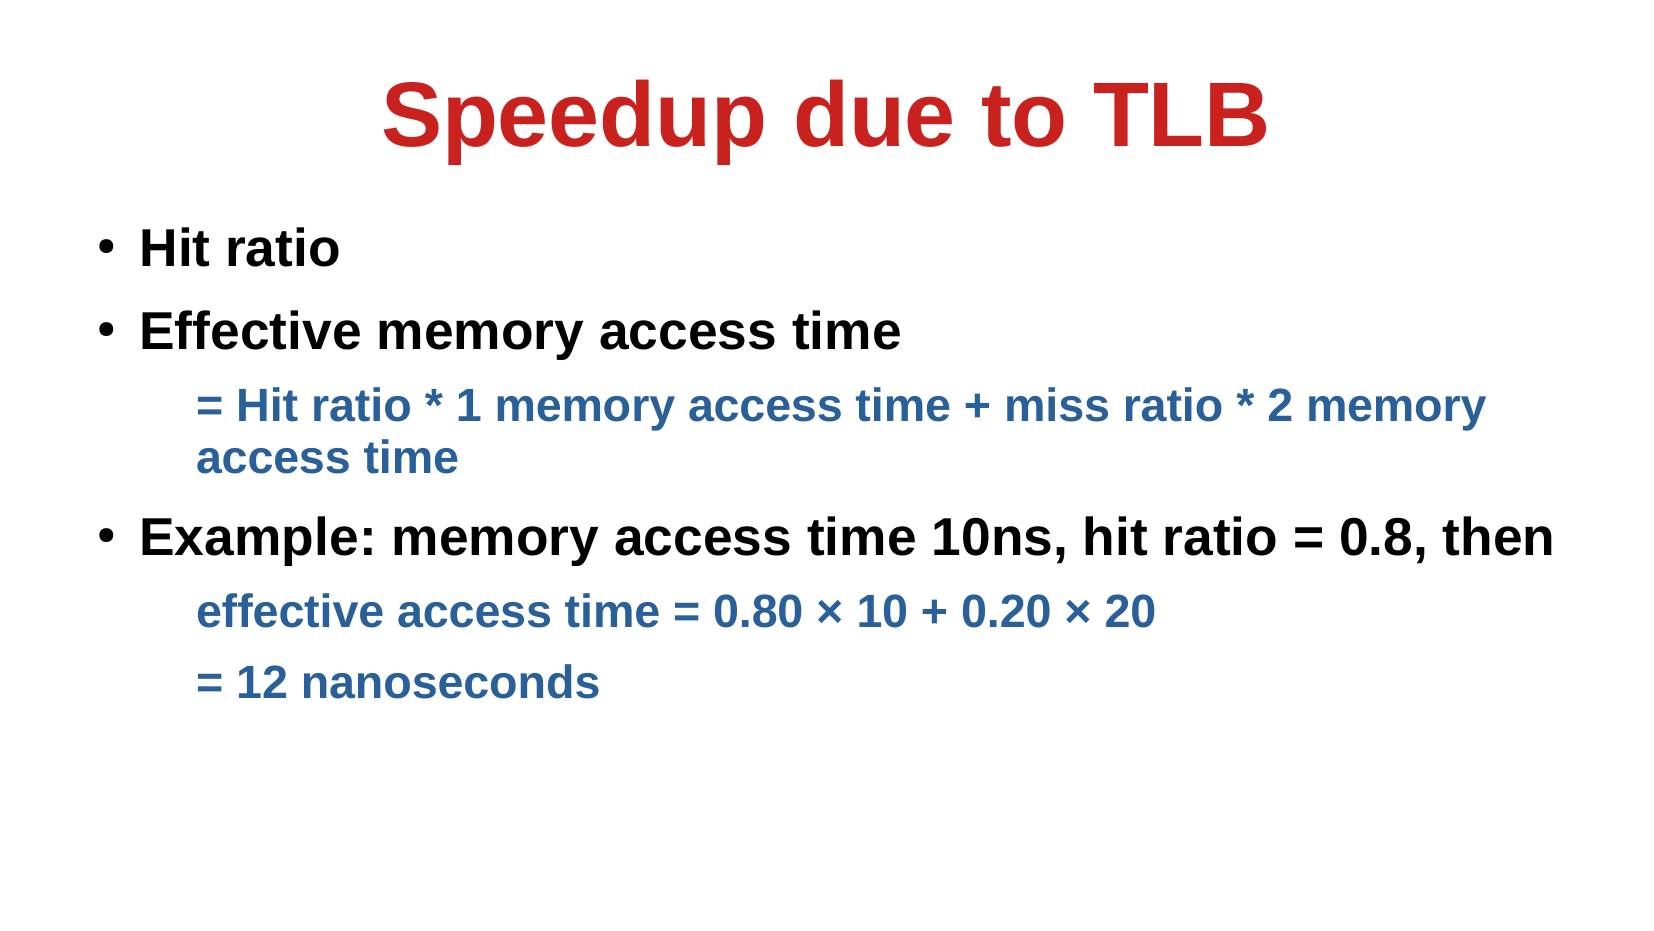

# Speedup due to TLB
Hit ratio
Effective memory access time
= Hit ratio * 1 memory access time + miss ratio * 2 memory access time
Example: memory access time 10ns, hit ratio = 0.8, then
effective access time = 0.80 × 10 + 0.20 × 20
= 12 nanoseconds